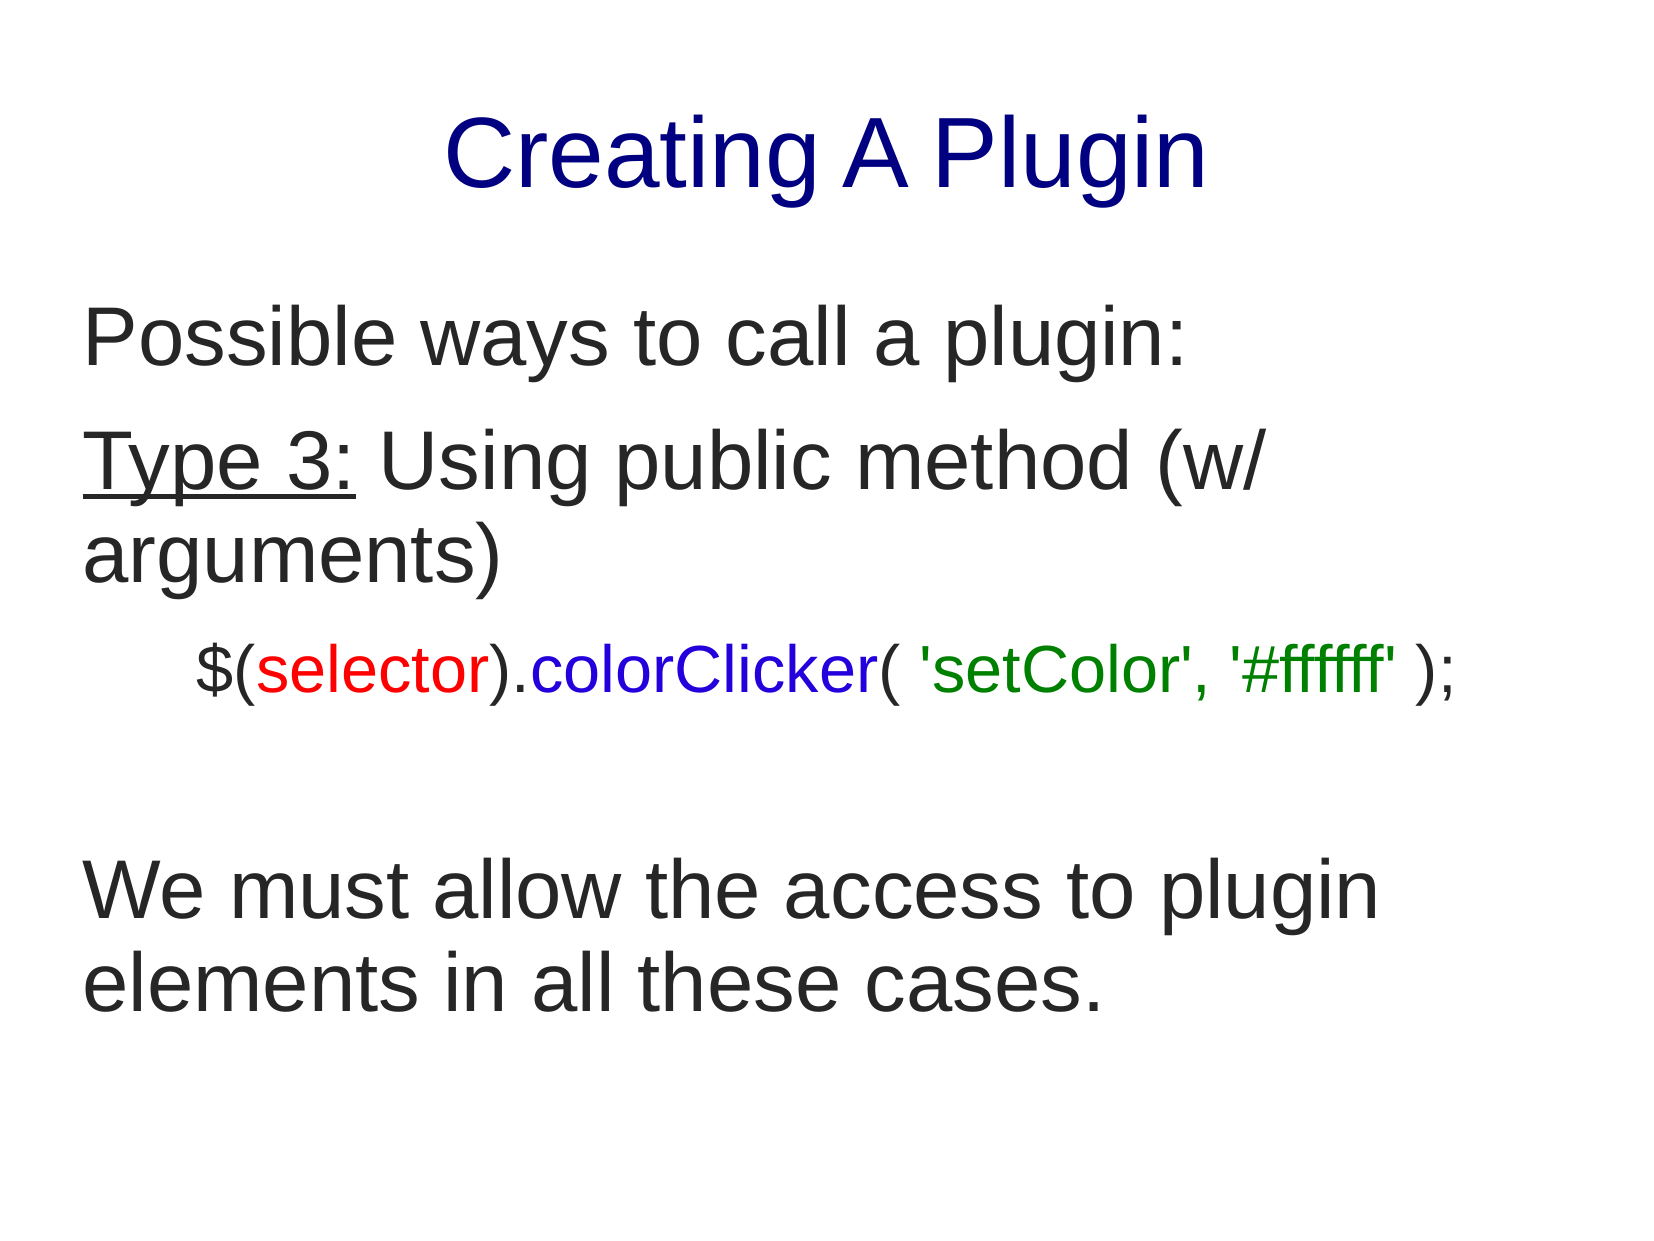

# Creating A Plugin
Possible ways to call a plugin:
Type 3: Using public method (w/ arguments)
$(selector).colorClicker( 'setColor', '#ffffff' );
We must allow the access to plugin elements in all these cases.